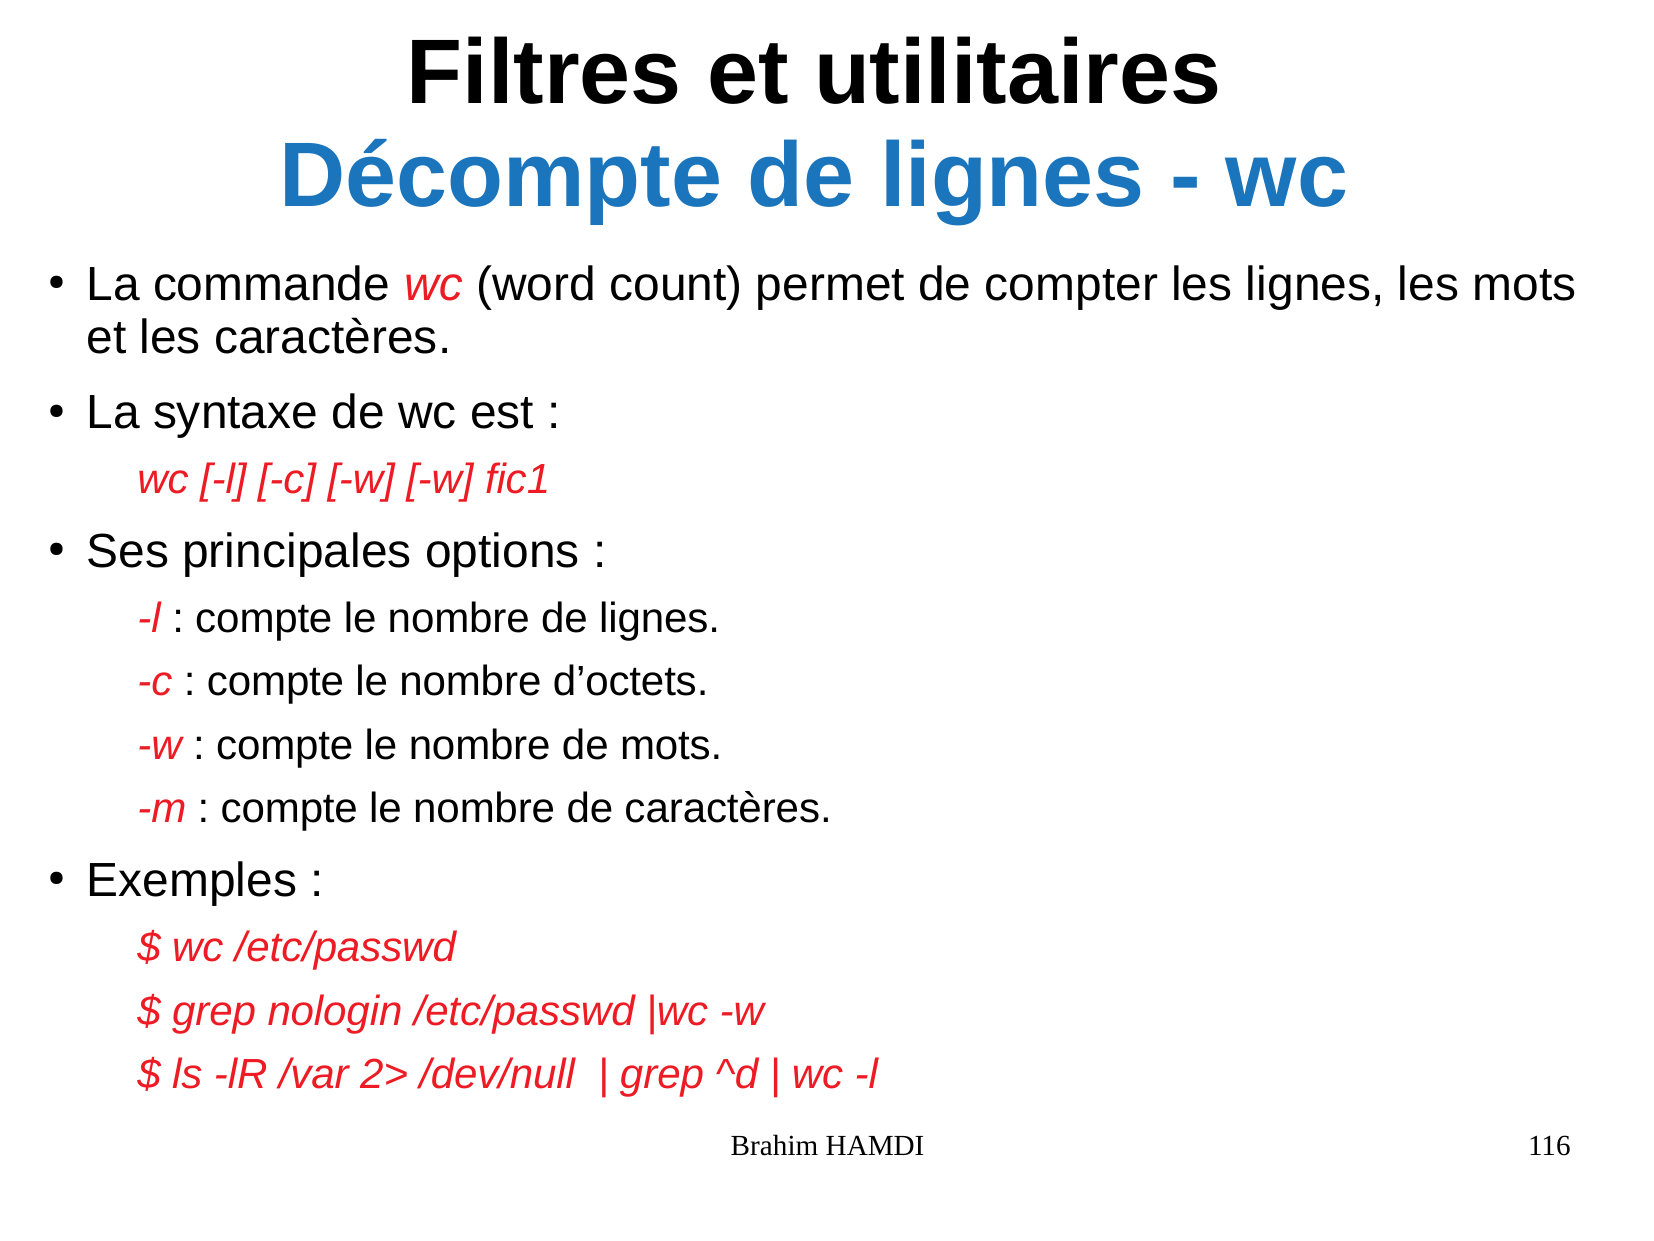

# Filtres et utilitaires Décompte de lignes - wc
La commande wc (word count) permet de compter les lignes, les mots et les caractères.
La syntaxe de wc est :
wc [-l] [-c] [-w] [-w] fic1
Ses principales options :
-l : compte le nombre de lignes.
-c : compte le nombre d’octets.
-w : compte le nombre de mots.
-m : compte le nombre de caractères.
Exemples :
$ wc /etc/passwd
$ grep nologin /etc/passwd |wc -w
$ ls -lR /var 2> /dev/null | grep ^d | wc -l
Brahim HAMDI
116